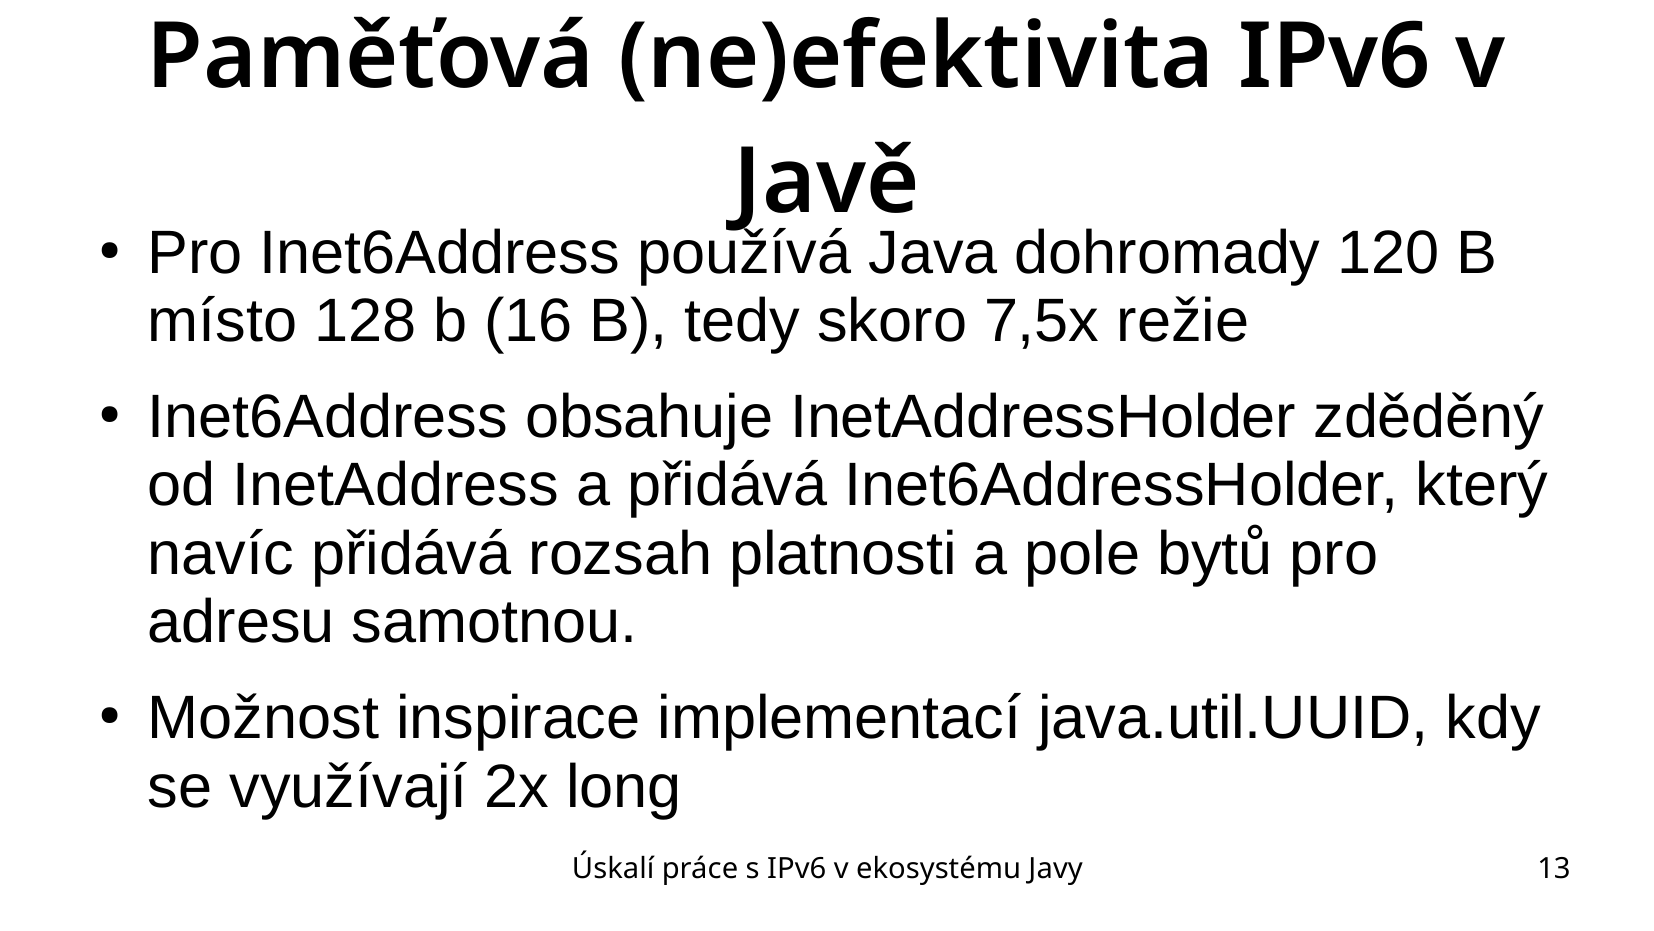

# Paměťová (ne)efektivita IPv6 v Javě
Pro Inet6Address používá Java dohromady 120 B místo 128 b (16 B), tedy skoro 7,5x režie
Inet6Address obsahuje InetAddressHolder zděděný od InetAddress a přidává Inet6AddressHolder, který navíc přidává rozsah platnosti a pole bytů pro adresu samotnou.
Možnost inspirace implementací java.util.UUID, kdy se využívají 2x long
Úskalí práce s IPv6 v ekosystému Javy
13